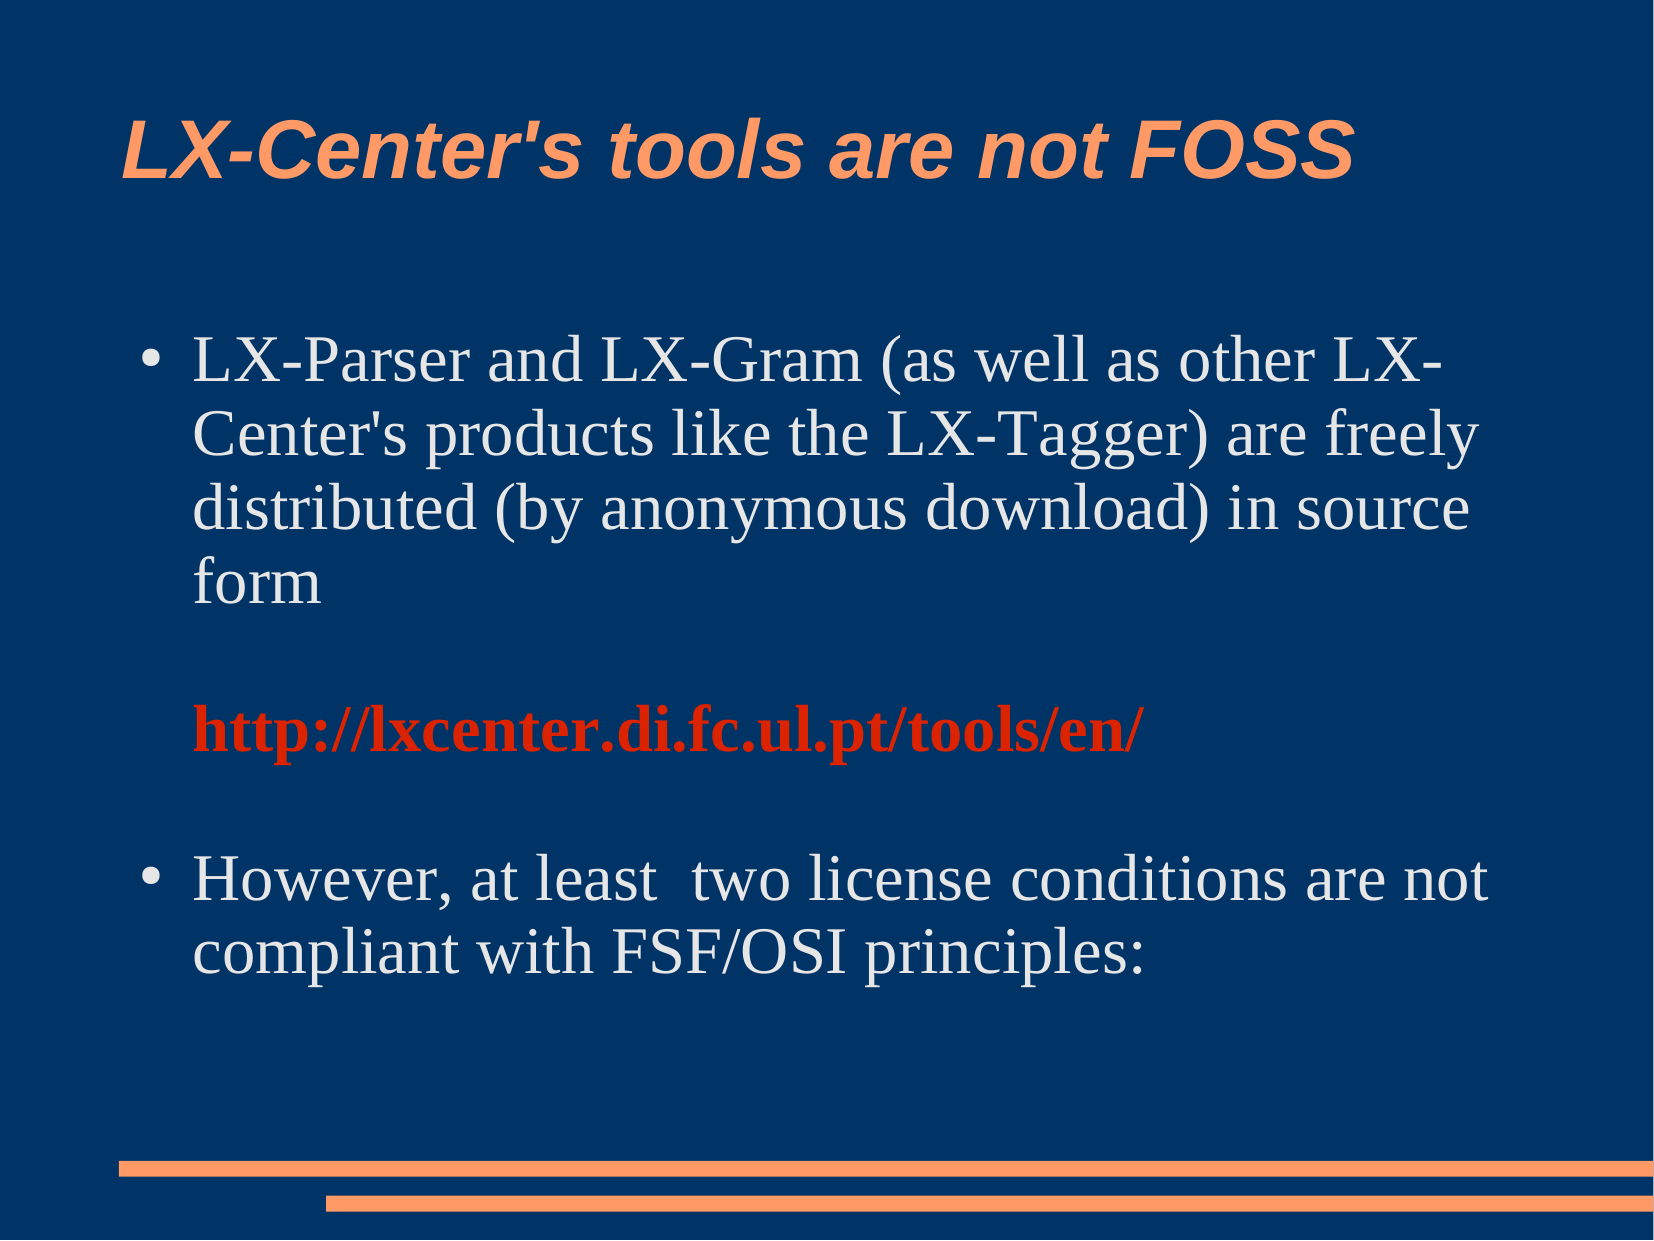

# LX-Center's tools are not FOSS
LX-Parser and LX-Gram (as well as other LX-Center's products like the LX-Tagger) are freely distributed (by anonymous download) in source form
http://lxcenter.di.fc.ul.pt/tools/en/
However, at least two license conditions are not compliant with FSF/OSI principles: